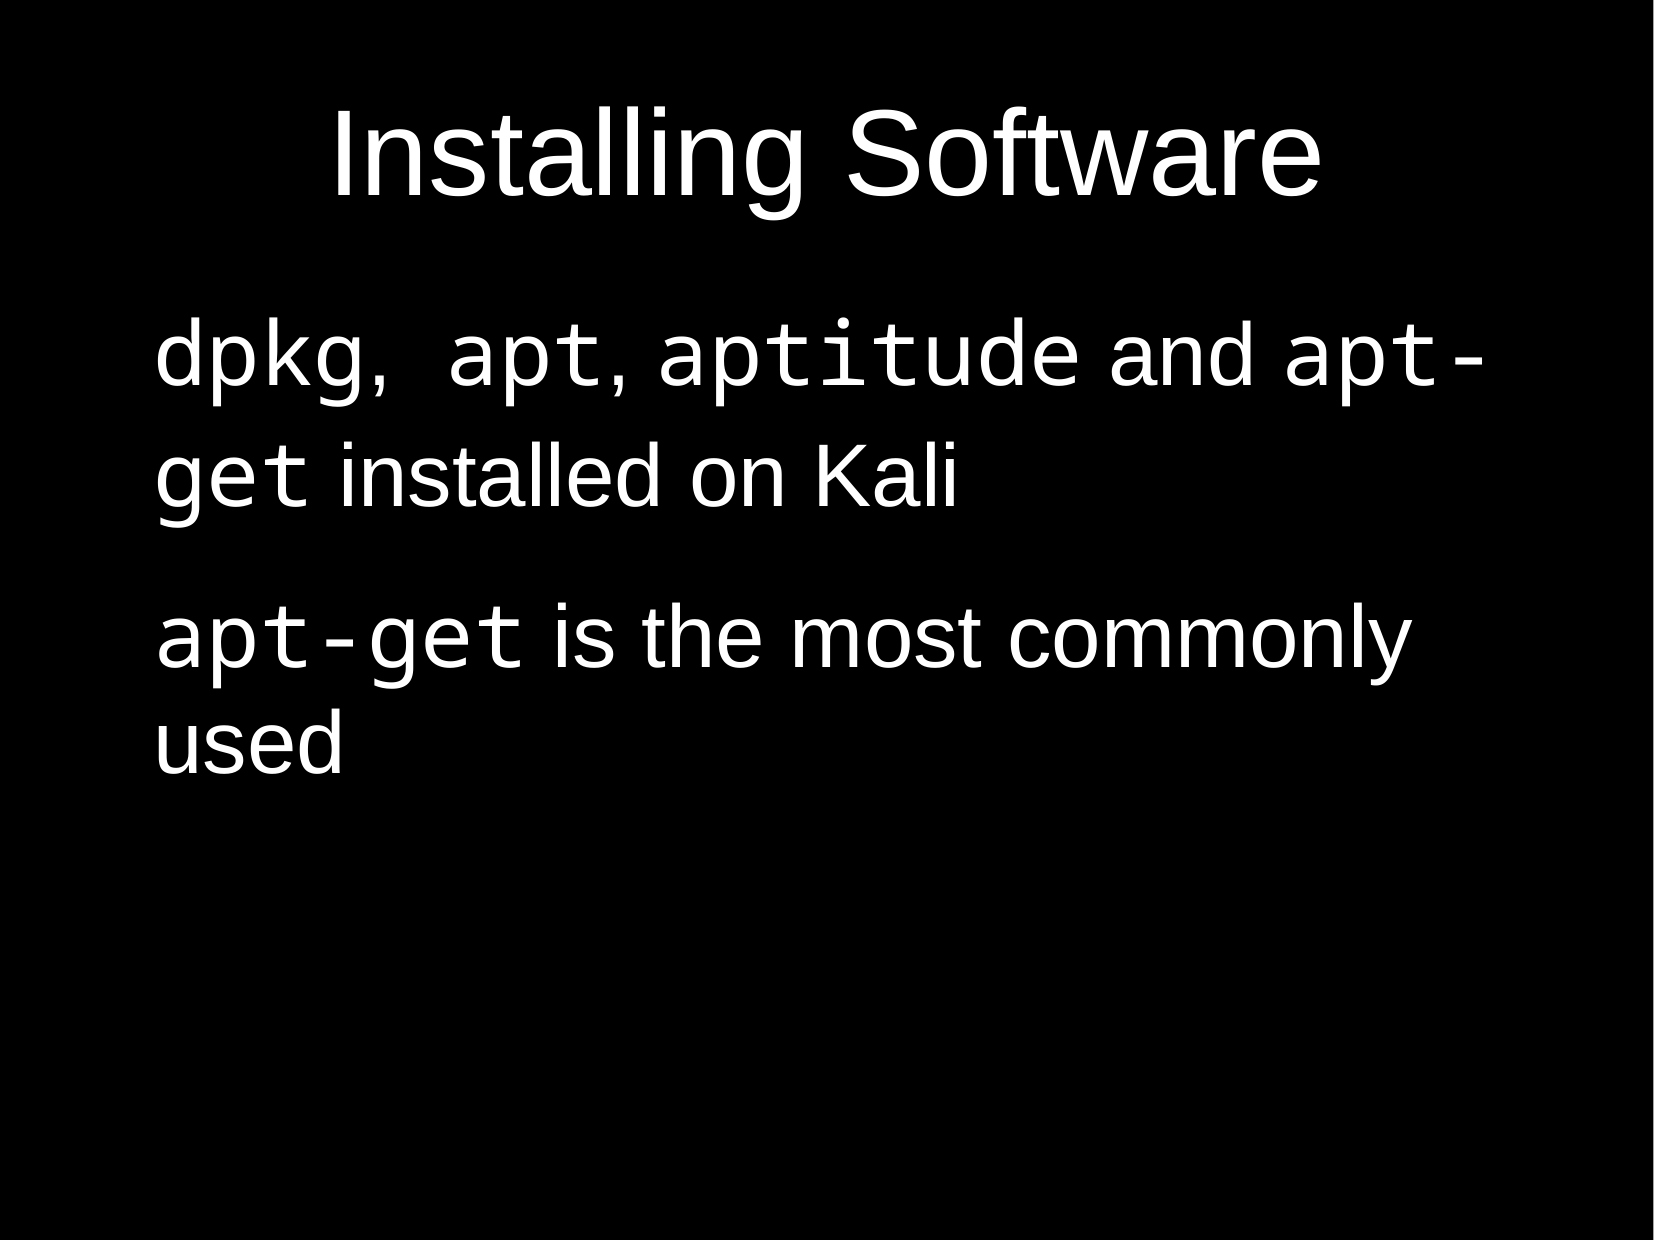

# Installing Software
dpkg, apt, aptitude and apt-get installed on Kali
apt-get is the most commonly used